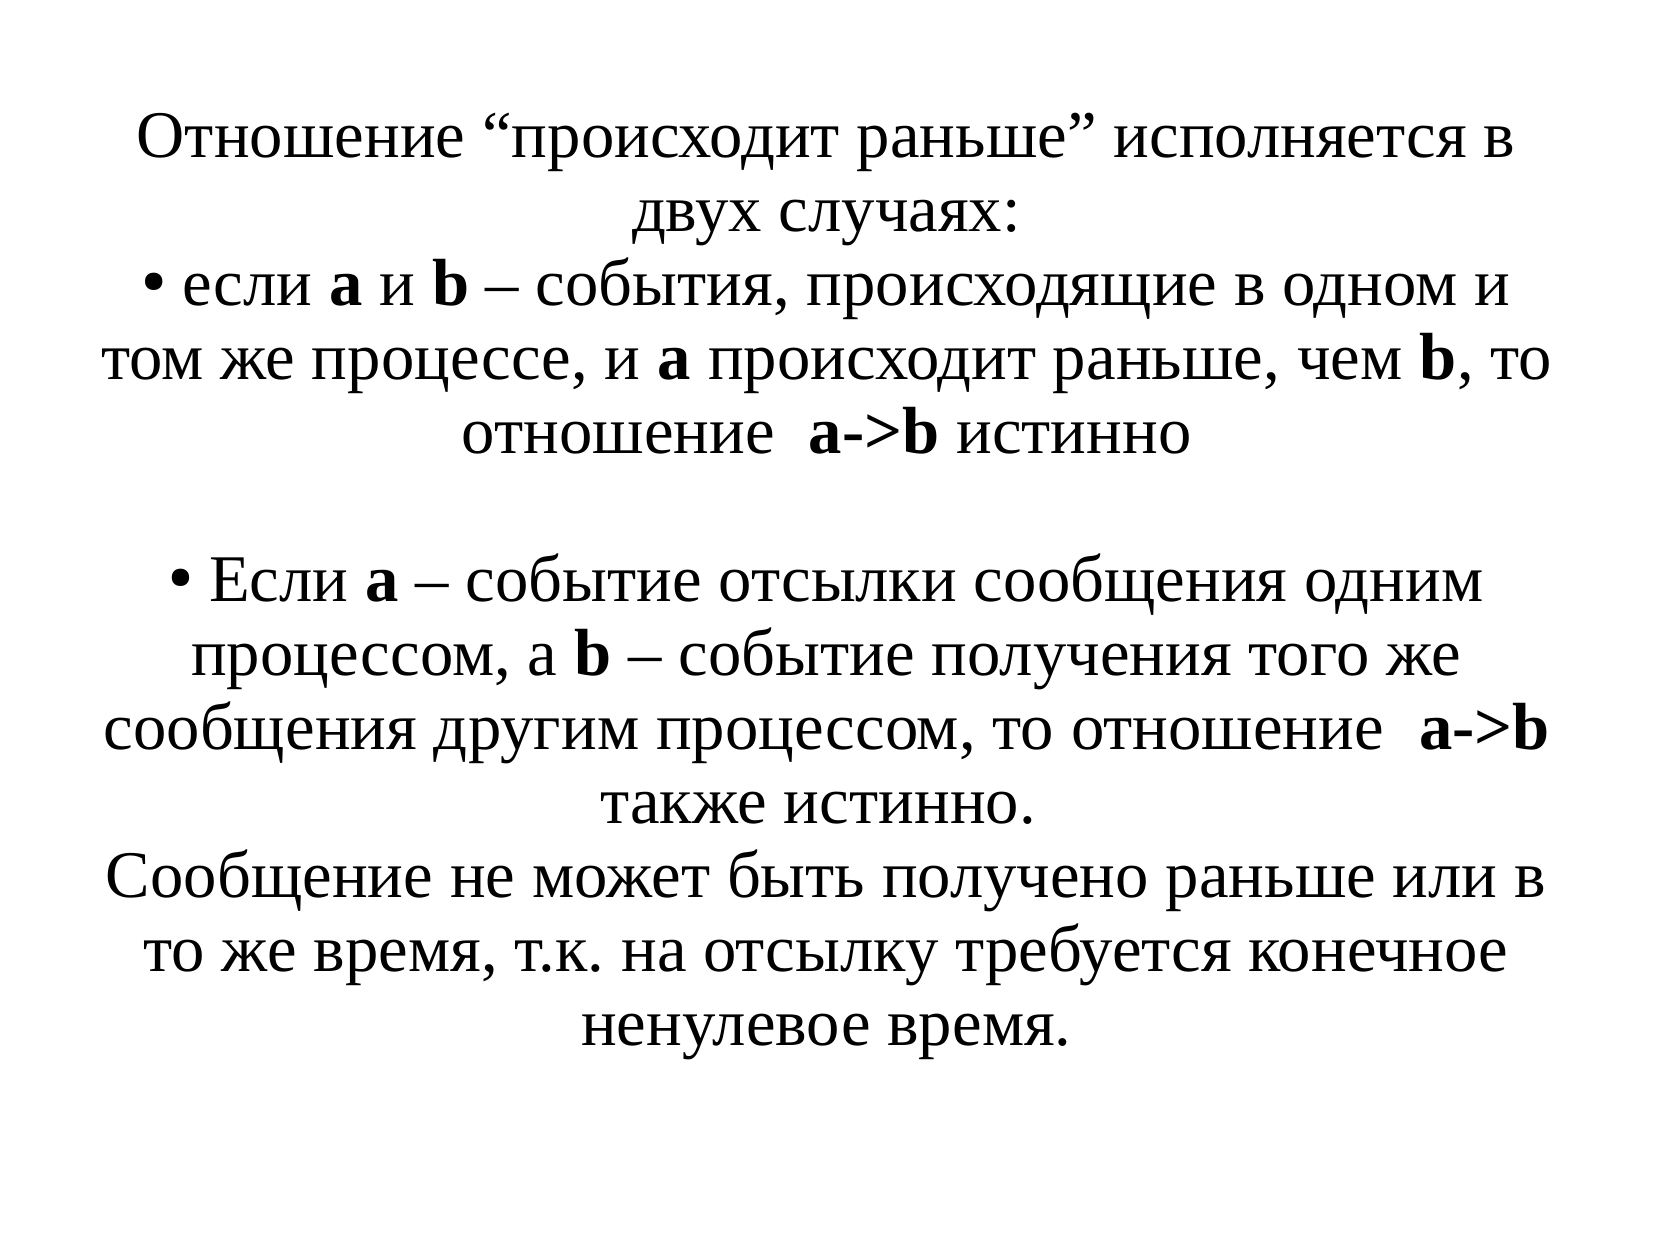

# Отношение “происходит раньше” исполняется в двух случаях:
 если a и b – события, происходящие в одном и том же процессе, и a происходит раньше, чем b, то отношение a->b истинно
 Если a – событие отсылки сообщения одним процессом, а b – событие получения того же сообщения другим процессом, то отношение a->b также истинно.
Сообщение не может быть получено раньше или в то же время, т.к. на отсылку требуется конечное ненулевое время.